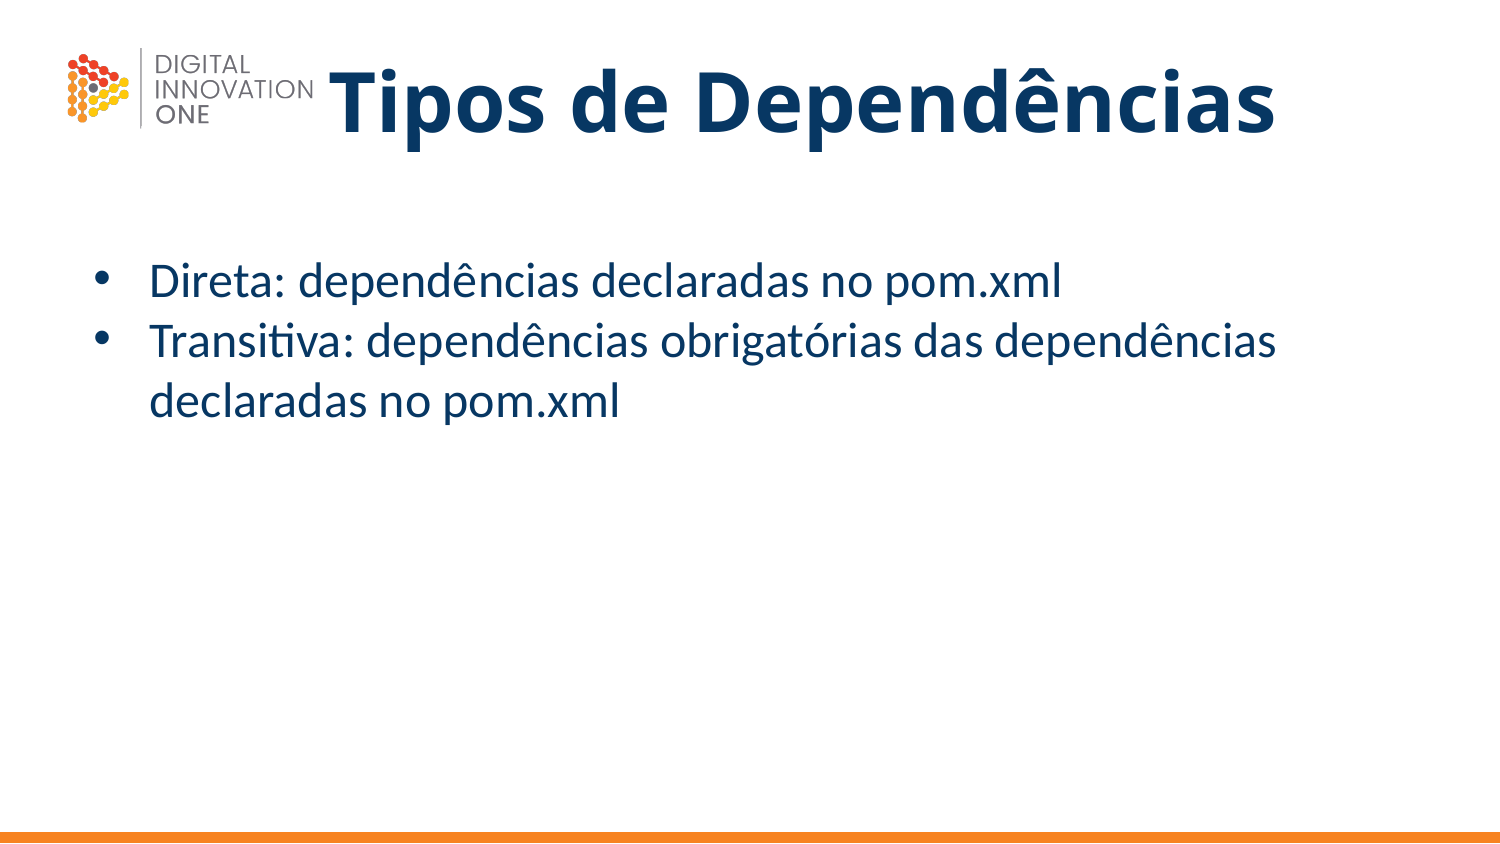

Tipos de Dependências
Direta: dependências declaradas no pom.xml
Transitiva: dependências obrigatórias das dependências declaradas no pom.xml